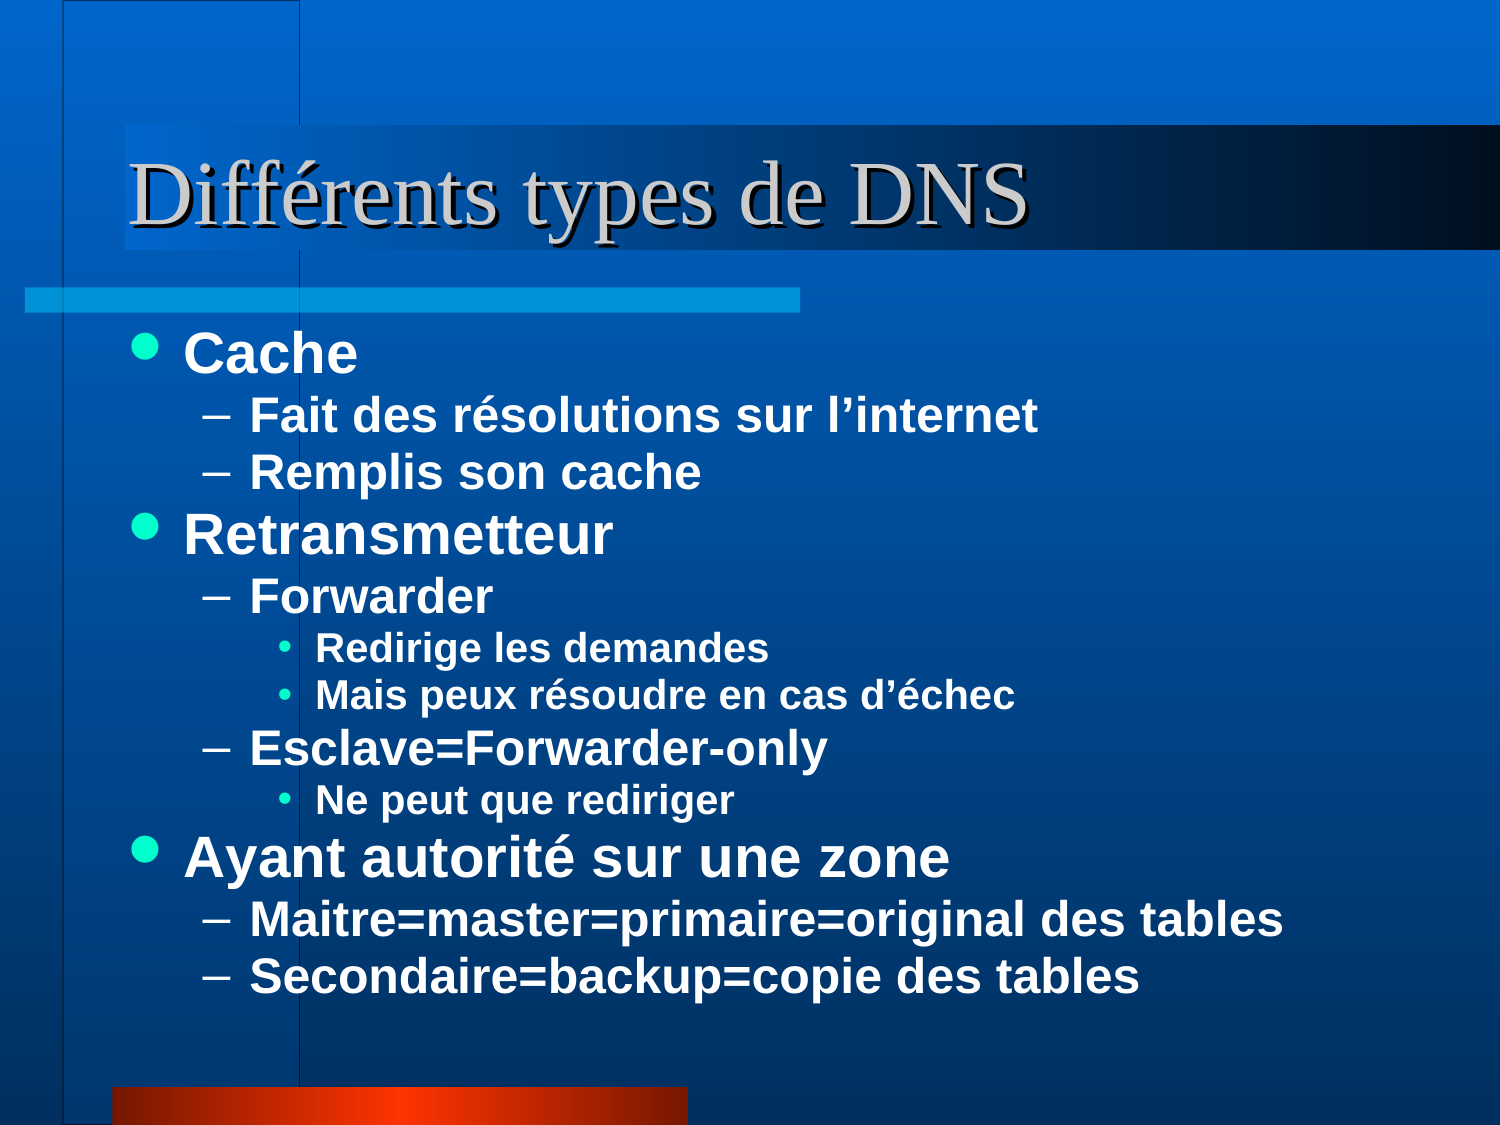

# Différents types de DNS
Cache
Fait des résolutions sur l’internet
Remplis son cache
Retransmetteur
Forwarder
Redirige les demandes
Mais peux résoudre en cas d’échec
Esclave=Forwarder-only
Ne peut que rediriger
Ayant autorité sur une zone
Maitre=master=primaire=original des tables
Secondaire=backup=copie des tables